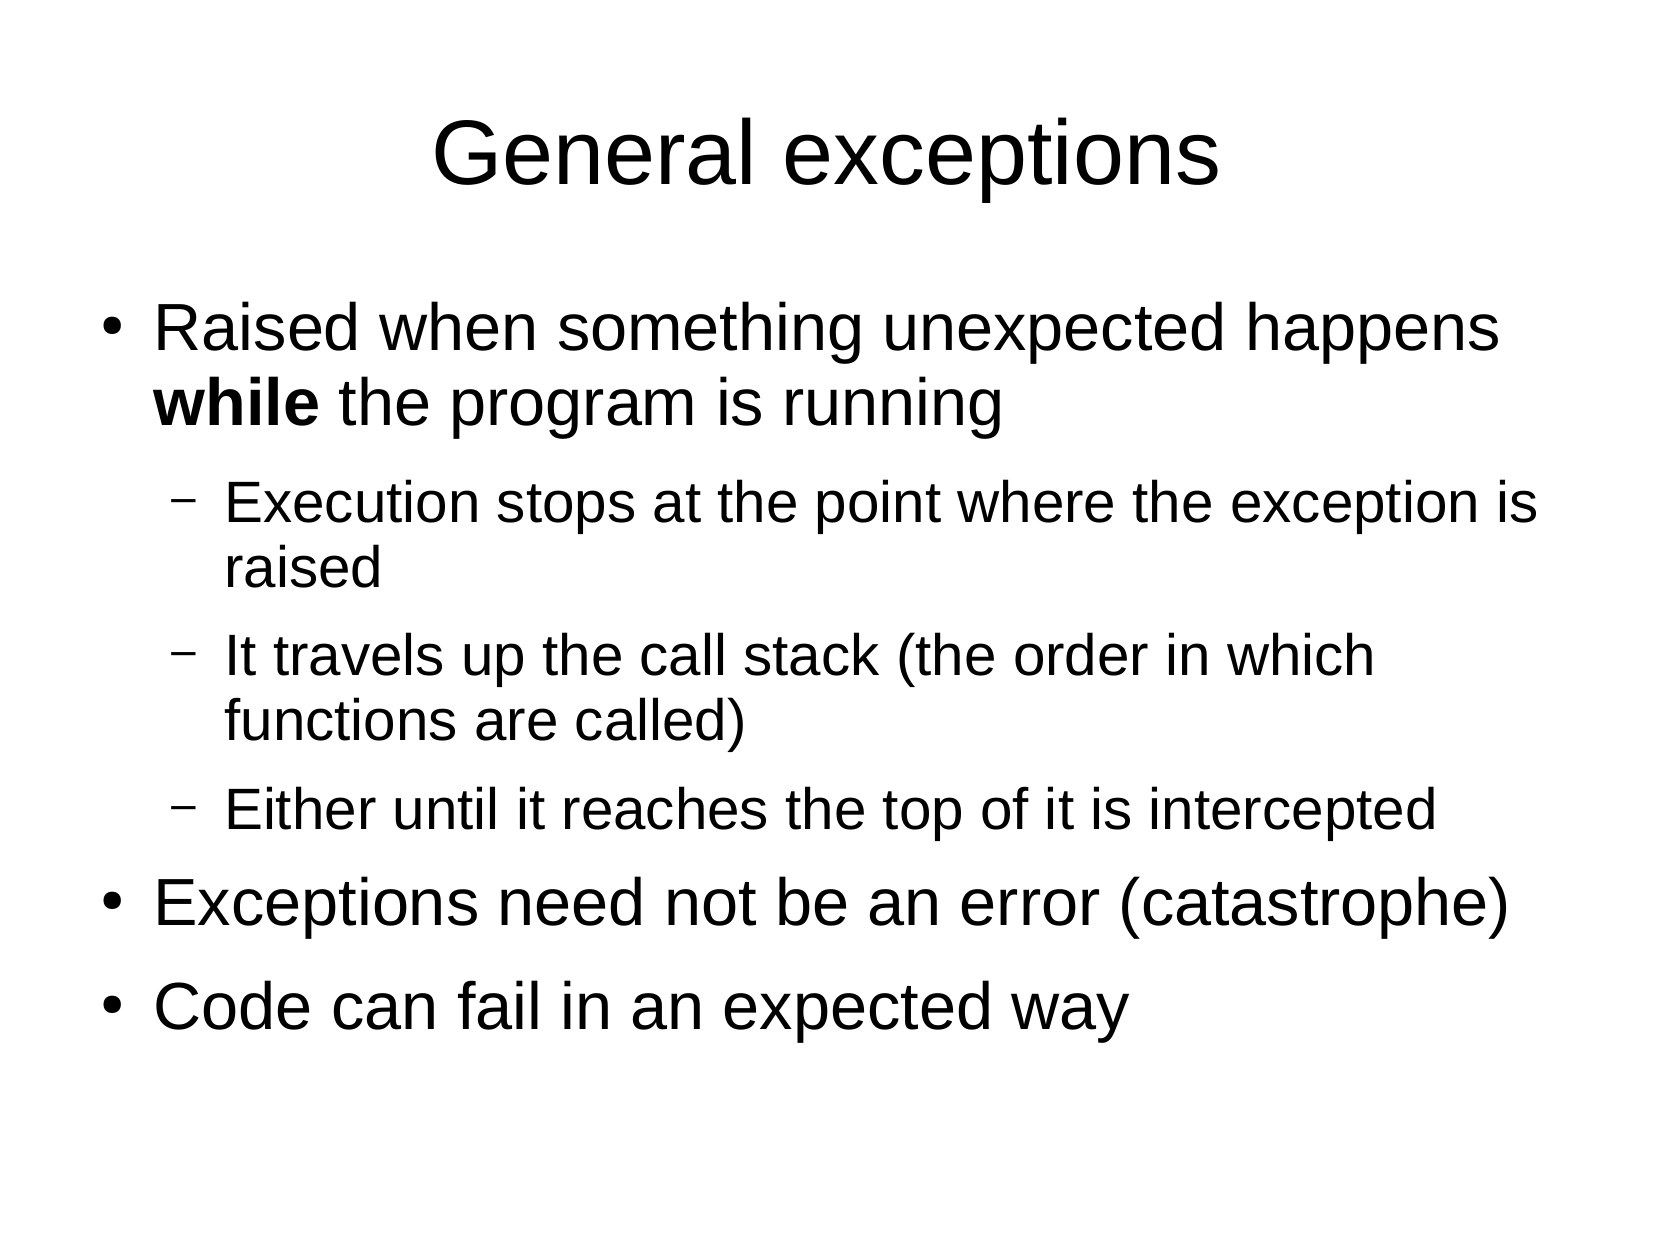

# General exceptions
Raised when something unexpected happens while the program is running
Execution stops at the point where the exception is raised
It travels up the call stack (the order in which functions are called)
Either until it reaches the top of it is intercepted
Exceptions need not be an error (catastrophe)
Code can fail in an expected way